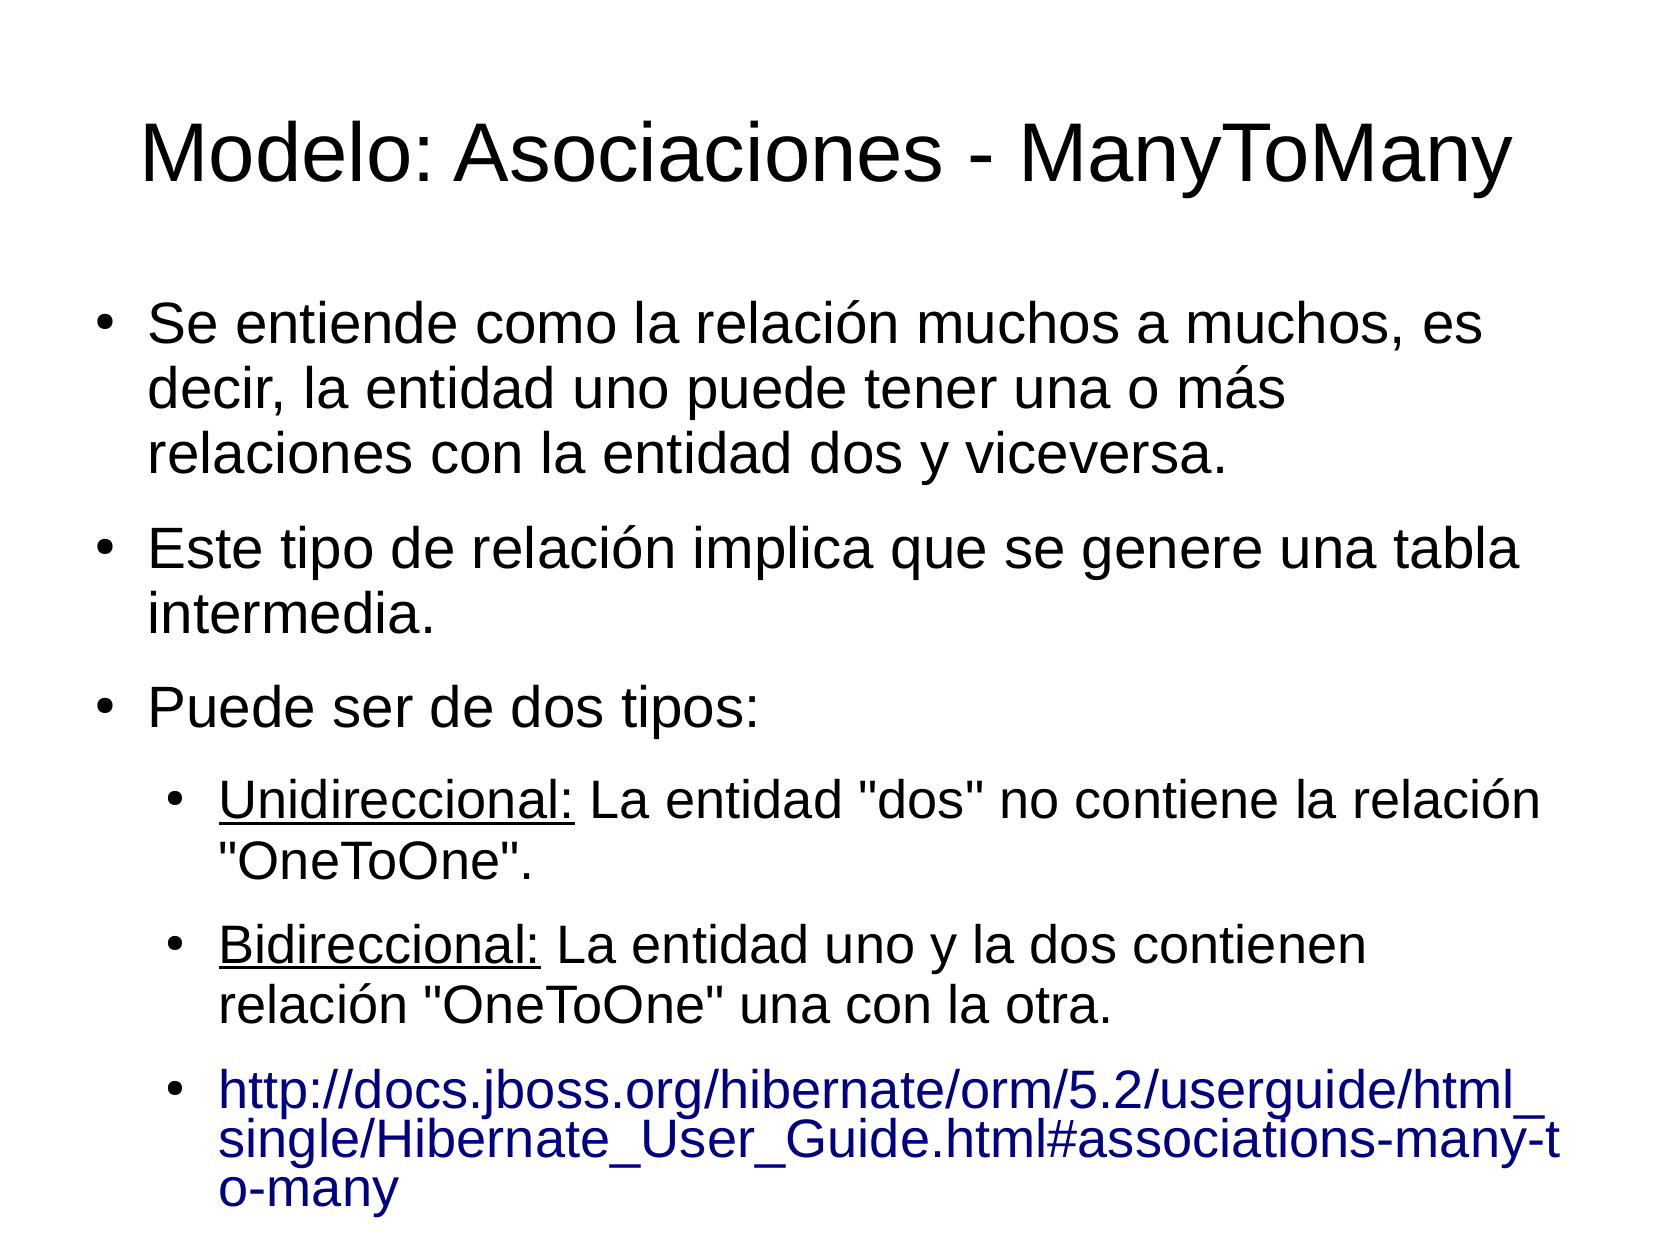

# Modelo: Asociaciones - ManyToMany
Se entiende como la relación muchos a muchos, es decir, la entidad uno puede tener una o más relaciones con la entidad dos y viceversa.
Este tipo de relación implica que se genere una tabla intermedia.
Puede ser de dos tipos:
Unidireccional: La entidad "dos" no contiene la relación "OneToOne".
Bidireccional: La entidad uno y la dos contienen relación "OneToOne" una con la otra.
http://docs.jboss.org/hibernate/orm/5.2/userguide/html_single/Hibernate_User_Guide.html#associations-many-to-many